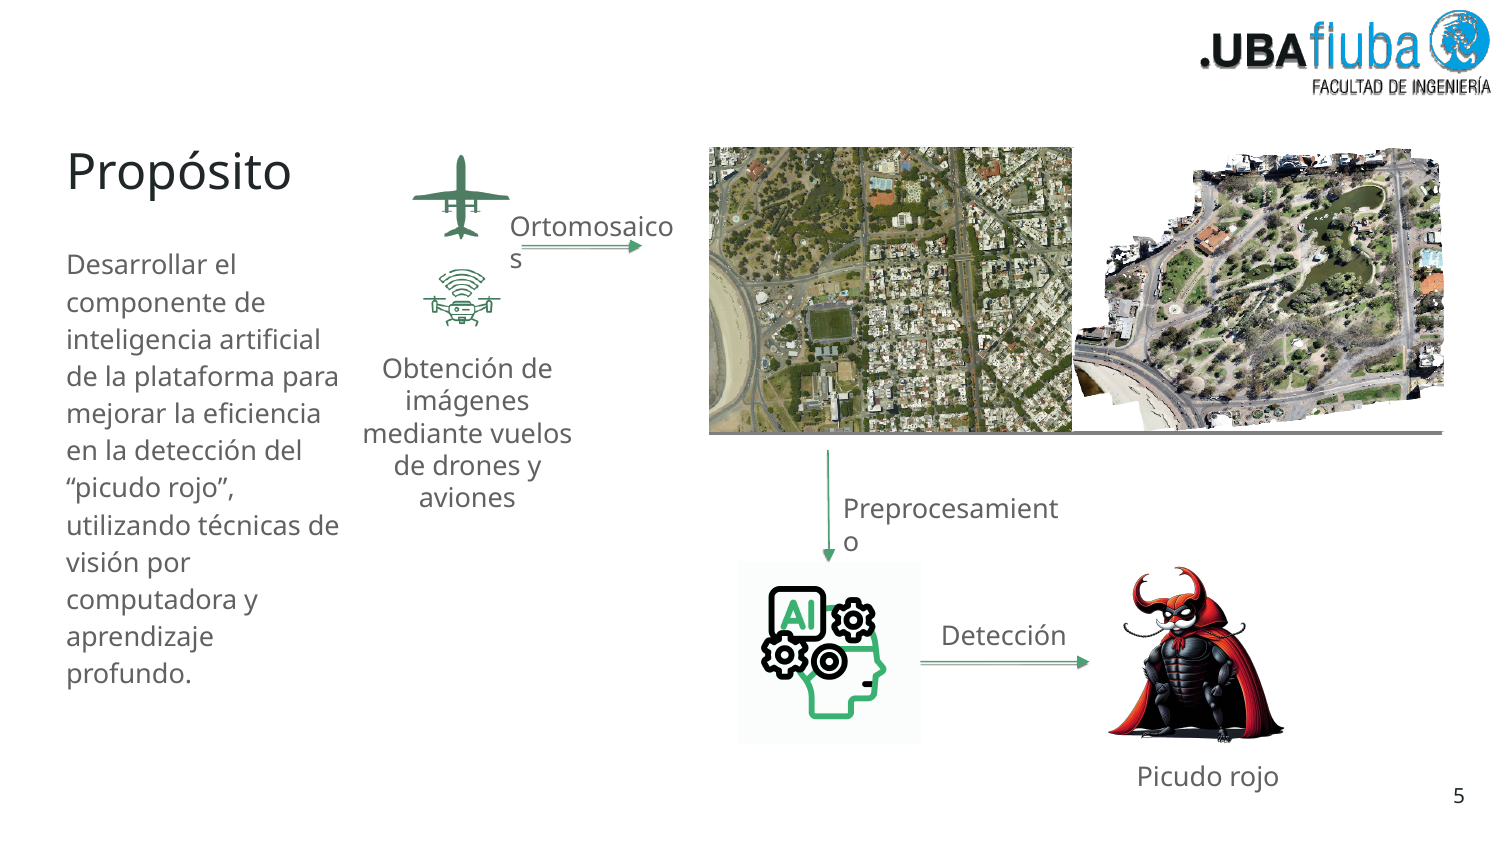

# Propósito
Ortomosaicos
Desarrollar el componente de inteligencia artificial de la plataforma para mejorar la eficiencia en la detección del “picudo rojo”, utilizando técnicas de visión por computadora y aprendizaje profundo.
Obtención de imágenes mediante vuelos de drones y aviones
Preprocesamiento
Detección
Picudo rojo